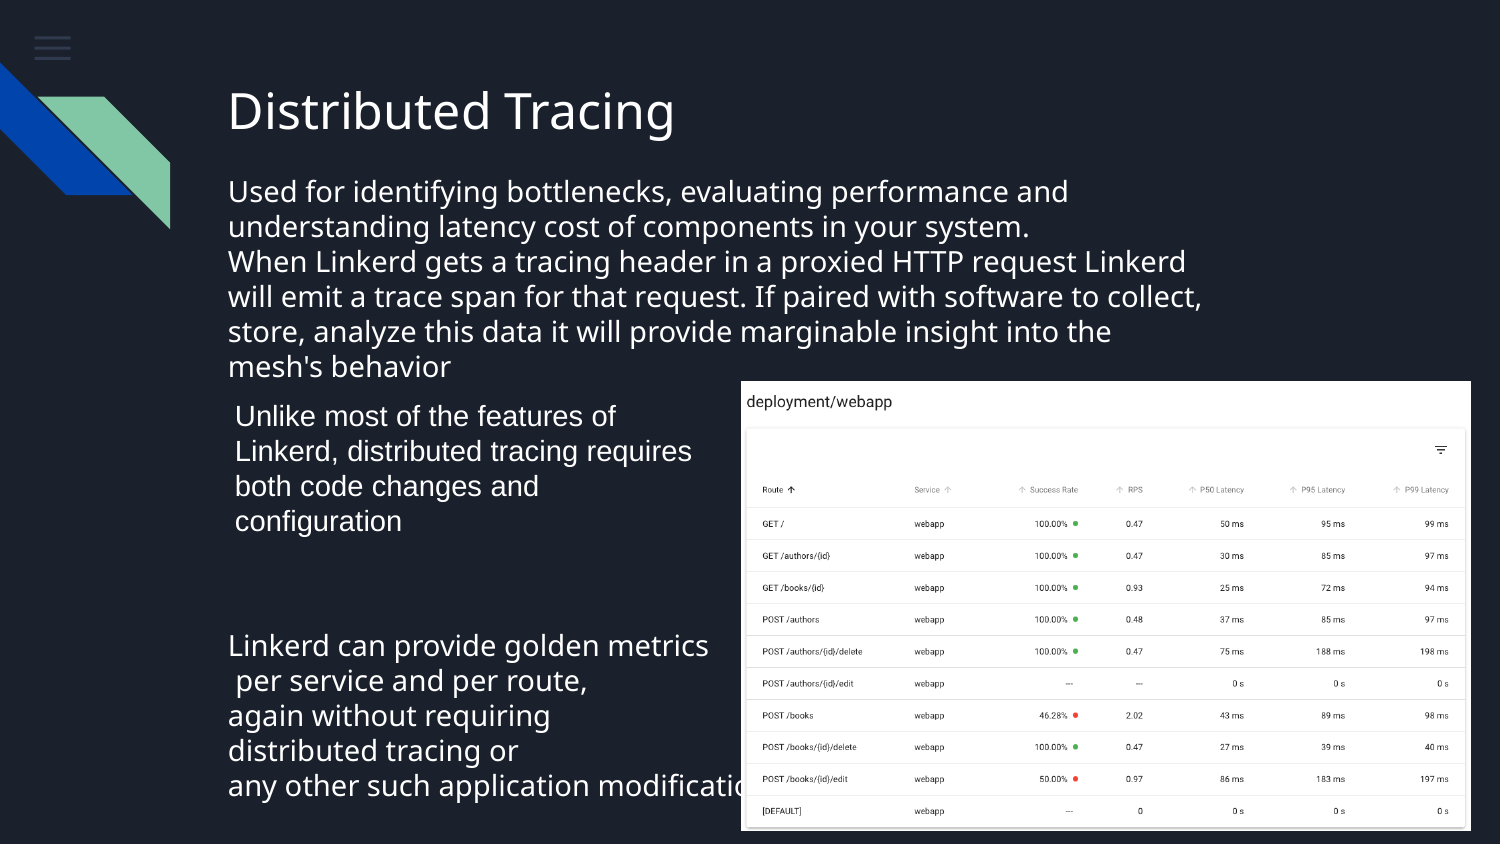

# Distributed Tracing
Used for identifying bottlenecks, evaluating performance and understanding latency cost of components in your system.
When Linkerd gets a tracing header in a proxied HTTP request Linkerd will emit a trace span for that request. If paired with software to collect, store, analyze this data it will provide marginable insight into the mesh's behavior
Linkerd can provide golden metrics
 per service and per route,
again without requiring
distributed tracing or
any other such application modification:
Unlike most of the features of Linkerd, distributed tracing requires both code changes and configuration